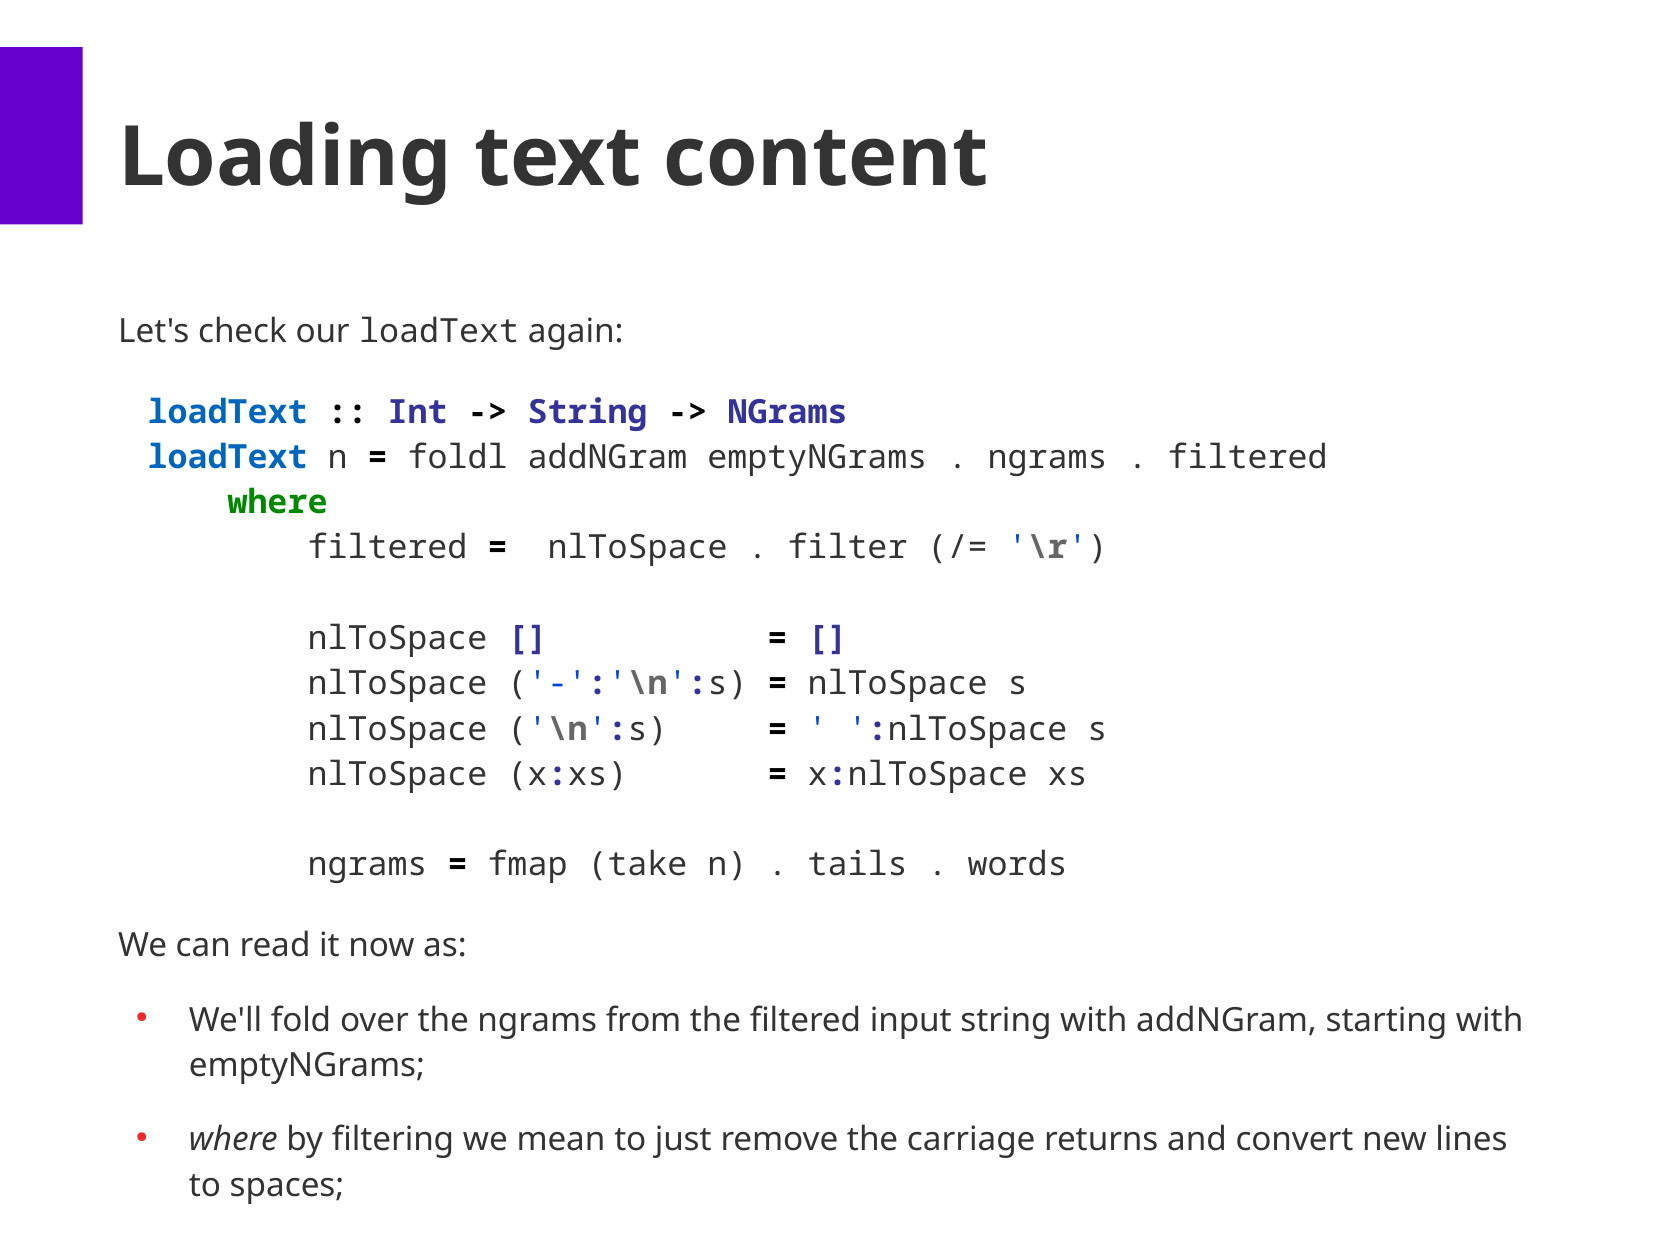

# Loading text content
Let's check our loadText again:
loadText :: Int -> String -> NGrams
loadText n = foldl addNGram emptyNGrams . ngrams . filtered
 where
 filtered = nlToSpace . filter (/= '\r')
 nlToSpace [] = []
 nlToSpace ('-':'\n':s) = nlToSpace s
 nlToSpace ('\n':s) = ' ':nlToSpace s
 nlToSpace (x:xs) = x:nlToSpace xs
 ngrams = fmap (take n) . tails . words
We can read it now as:
We'll fold over the ngrams from the filtered input string with addNGram, starting with emptyNGrams;
where by filtering we mean to just remove the carriage returns and convert new lines to spaces;
ngrams are simply tails of words from the given string, all limited to the requested length.